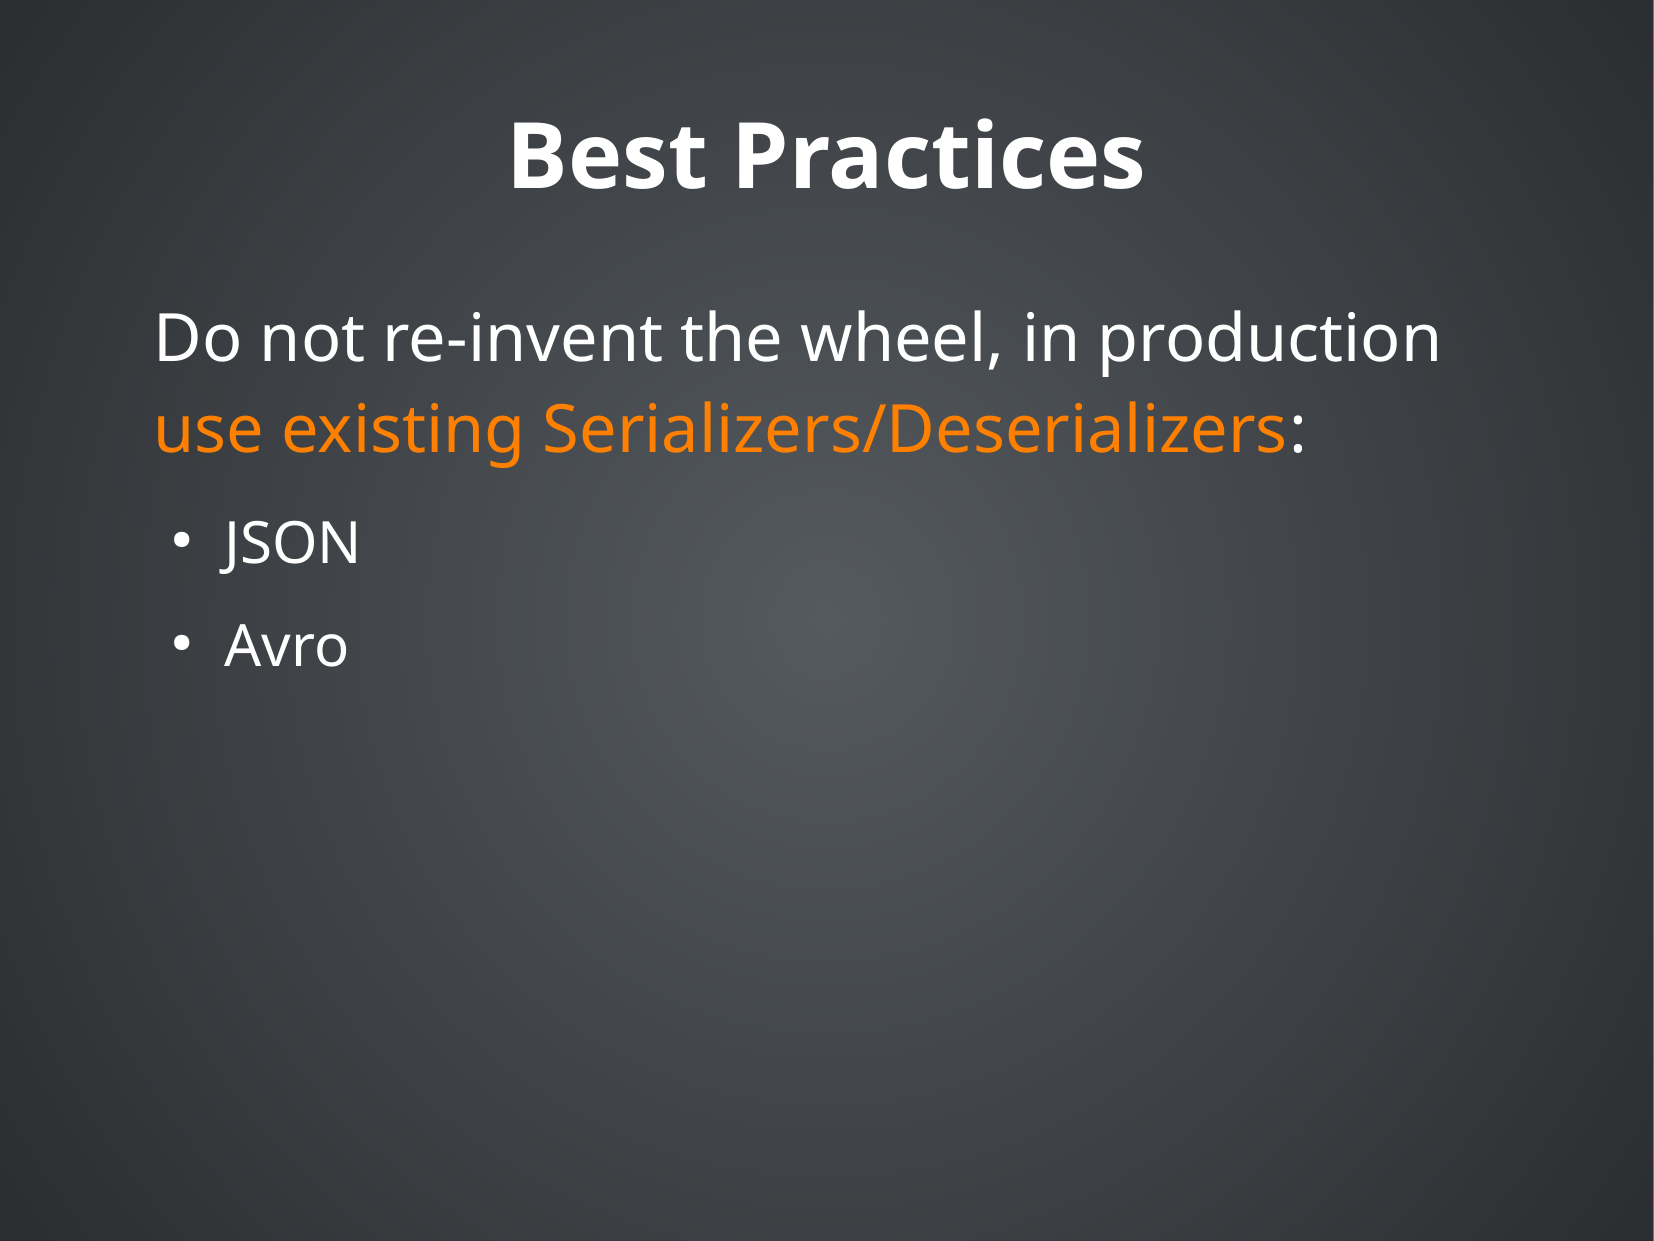

# Best Practices
Do not re-invent the wheel, in production use existing Serializers/Deserializers:
JSON
Avro